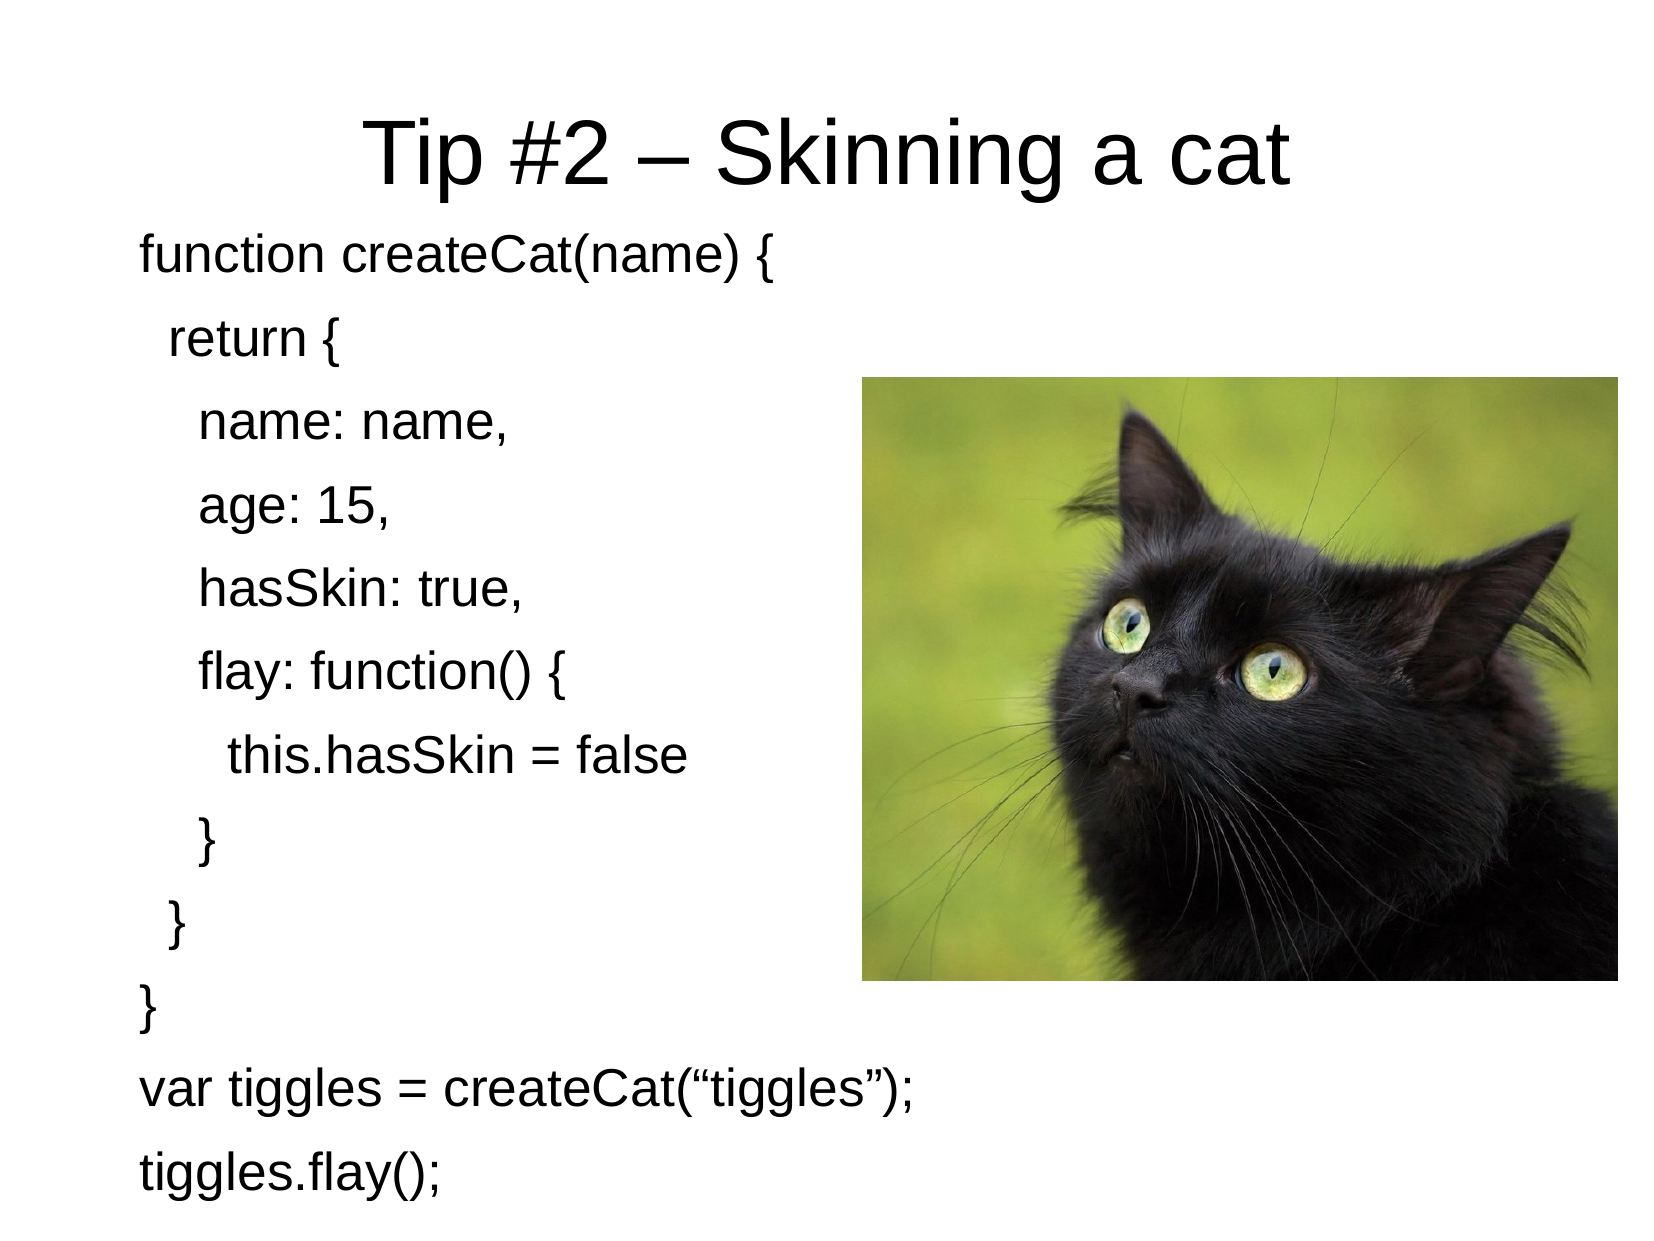

# Tip #2 – Skinning a cat
function createCat(name) {
 return {
 name: name,
 age: 15,
 hasSkin: true,
 flay: function() {
 this.hasSkin = false
 }
 }
}
var tiggles = createCat(“tiggles”);
tiggles.flay();